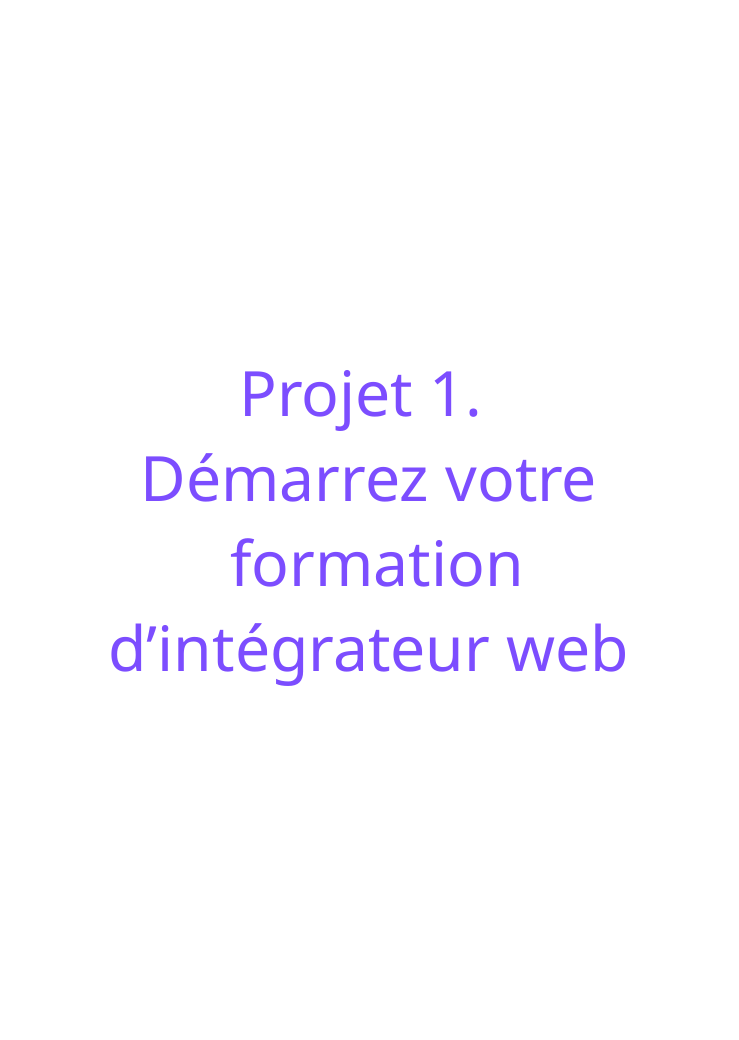

# Projet 1. Démarrez votre formation d’intégrateur web